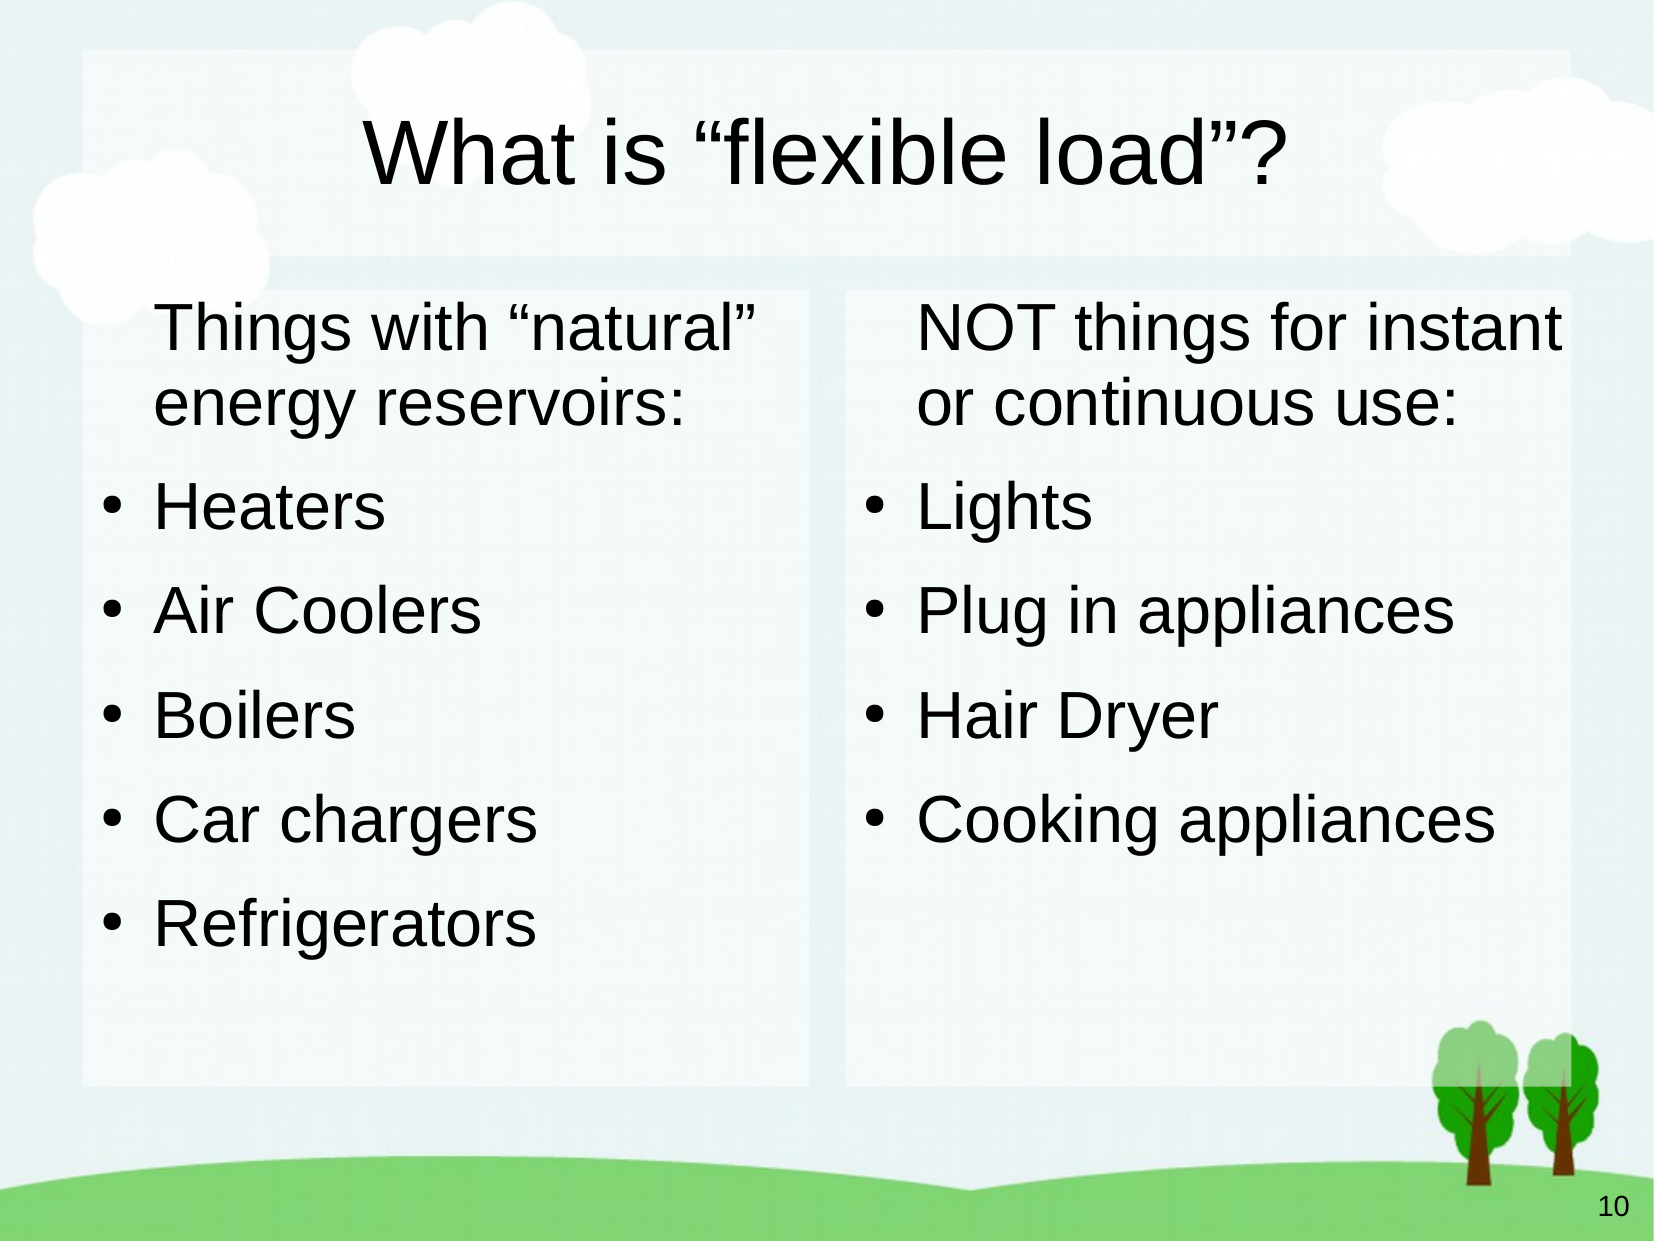

# What is “flexible load”?
Things with “natural” energy reservoirs:
Heaters
Air Coolers
Boilers
Car chargers
Refrigerators
NOT things for instant or continuous use:
Lights
Plug in appliances
Hair Dryer
Cooking appliances
10